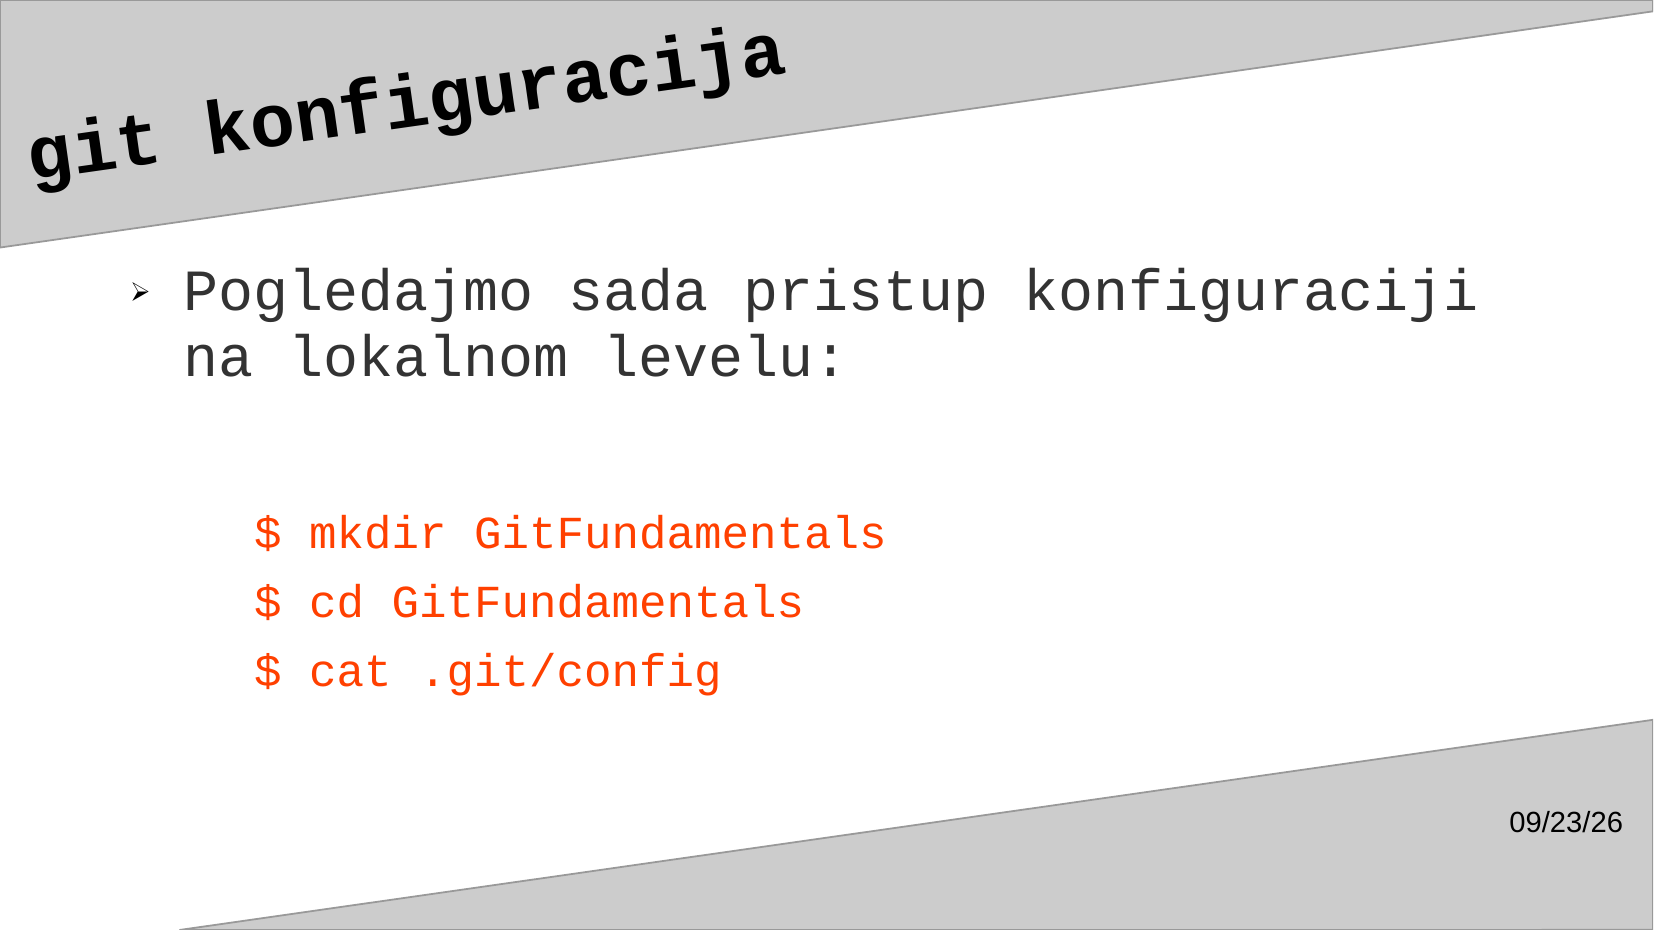

# git konfiguracija
Pogledajmo sada pristup konfiguraciji na lokalnom levelu:
$ mkdir GitFundamentals
$ cd GitFundamentals
$ cat .git/config
32